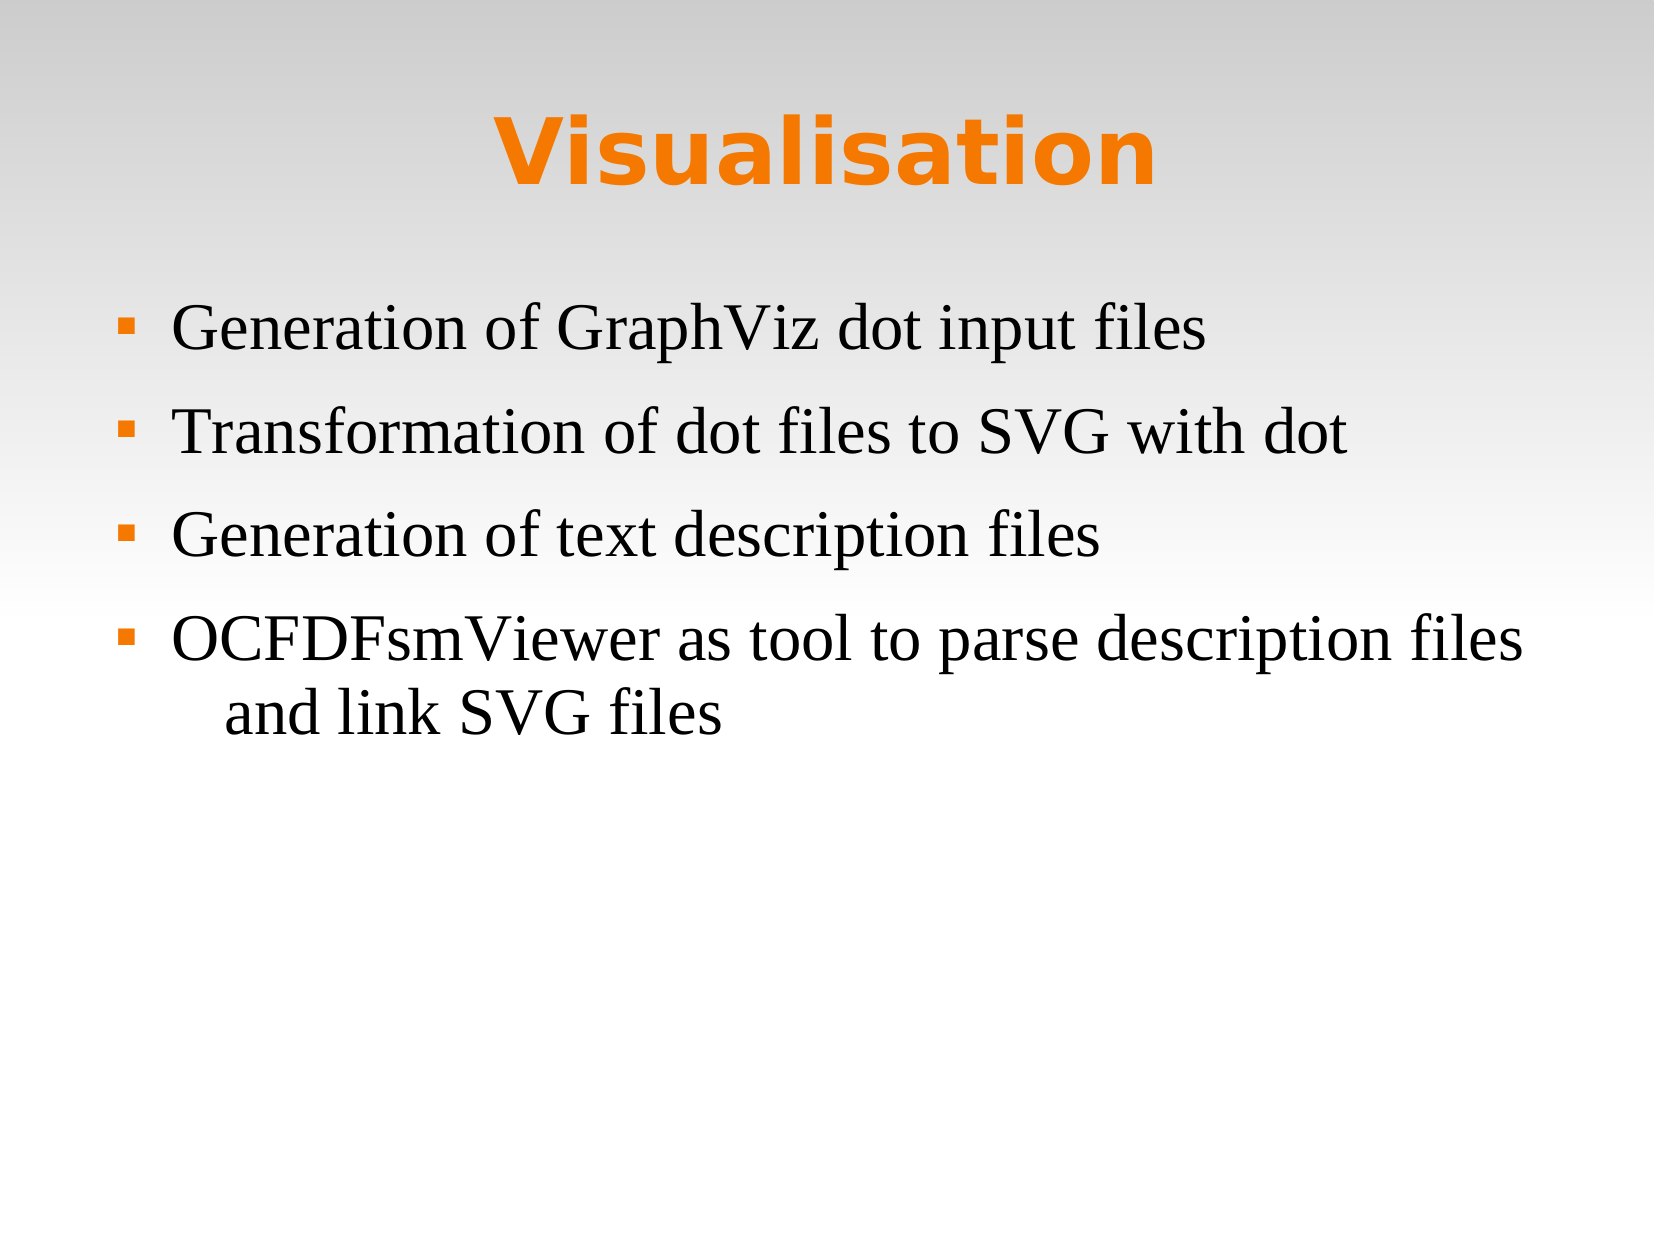

# Visualisation
Generation of GraphViz dot input files
Transformation of dot files to SVG with dot
Generation of text description files
OCFDFsmViewer as tool to parse description files and link SVG files